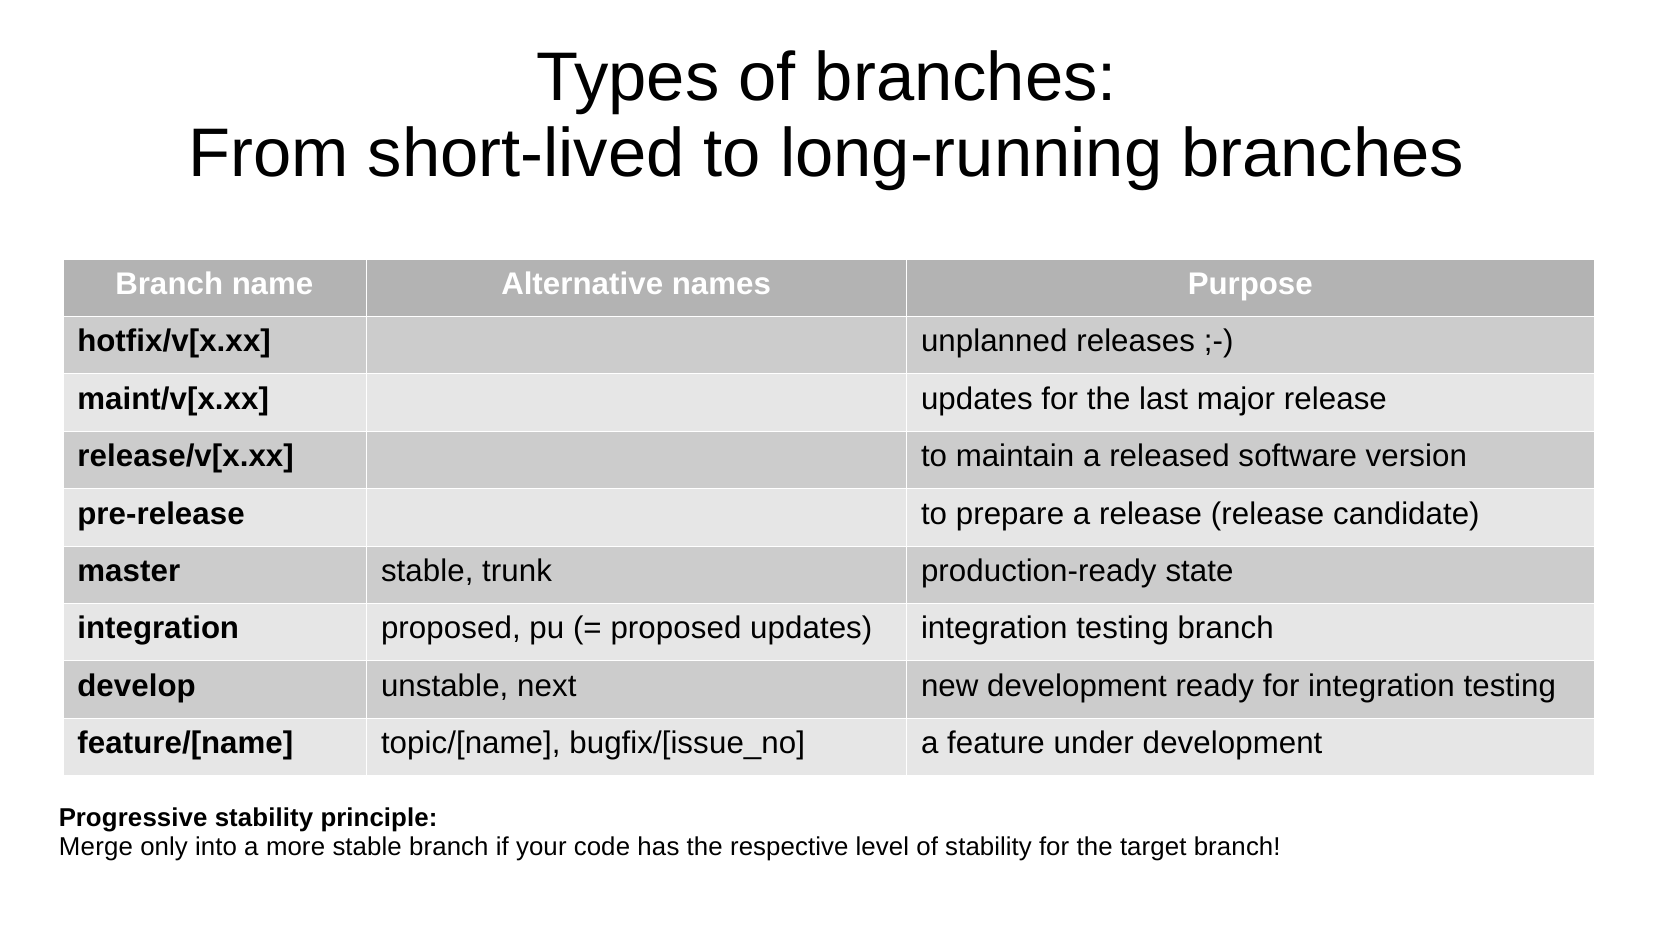

# Types of branches: From short-lived to long-running branches
| Branch name | Alternative names | Purpose |
| --- | --- | --- |
| hotfix/v[x.xx] | | unplanned releases ;-) |
| maint/v[x.xx] | | updates for the last major release |
| release/v[x.xx] | | to maintain a released software version |
| pre-release | | to prepare a release (release candidate) |
| master | stable, trunk | production-ready state |
| integration | proposed, pu (= proposed updates) | integration testing branch |
| develop | unstable, next | new development ready for integration testing |
| feature/[name] | topic/[name], bugfix/[issue\_no] | a feature under development |
Progressive stability principle:
Merge only into a more stable branch if your code has the respective level of stability for the target branch!